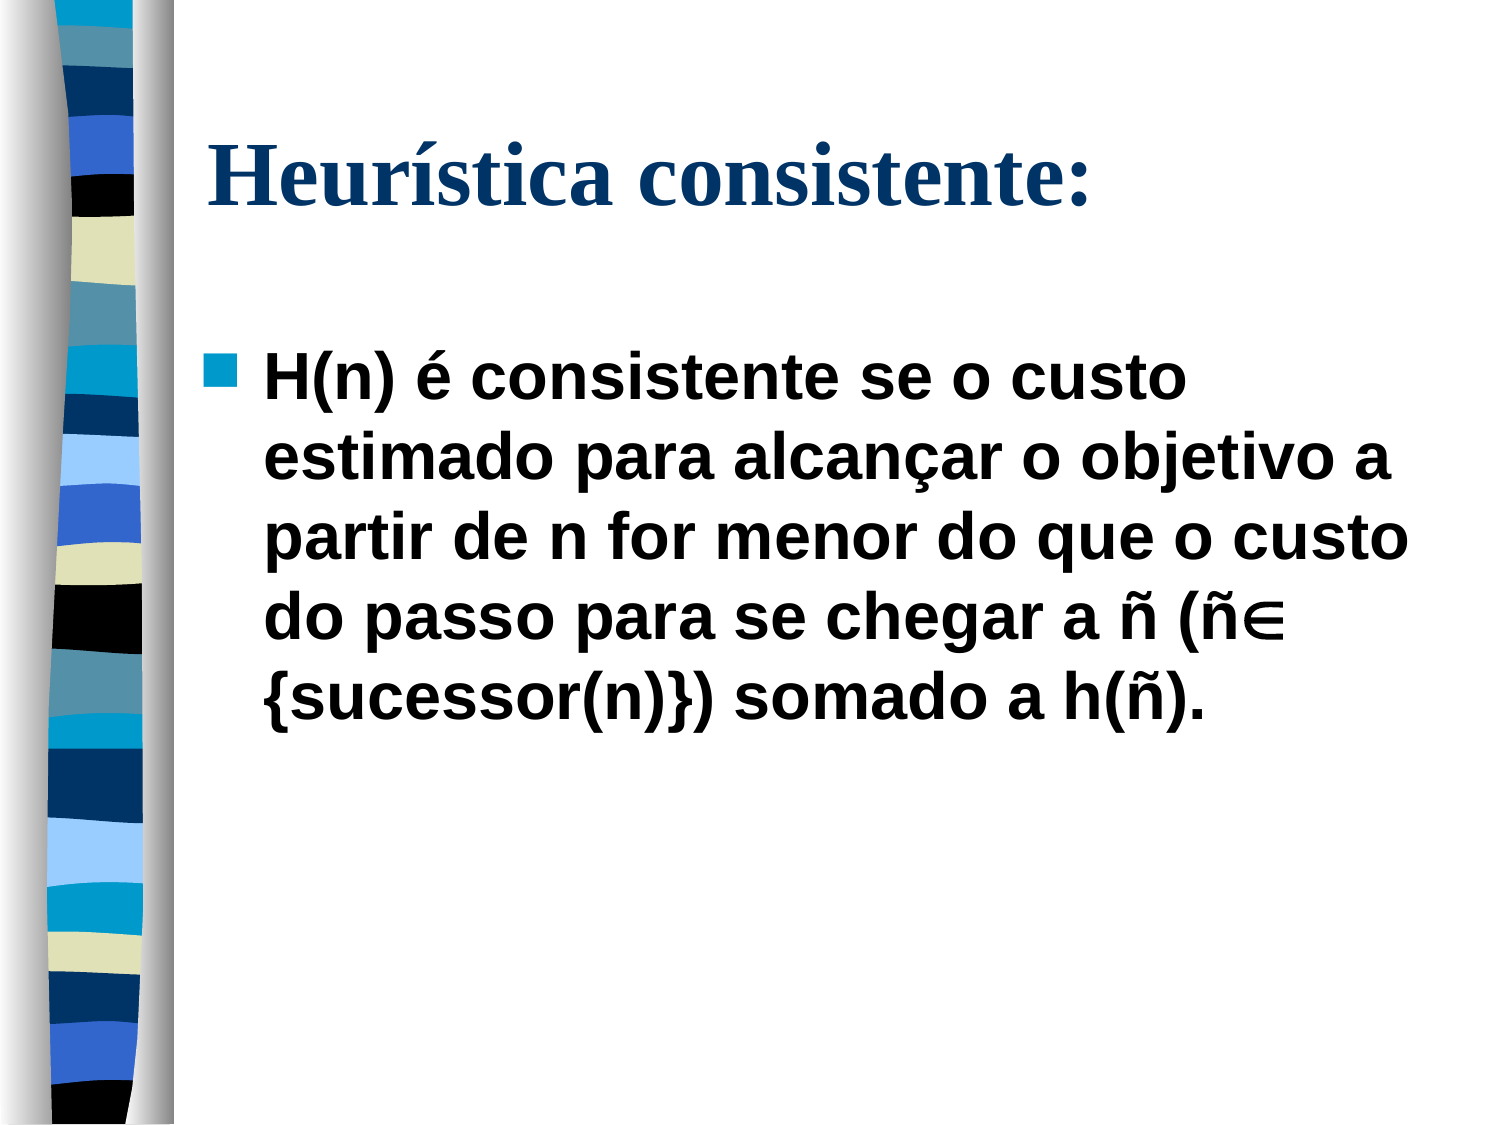

# Heurística consistente:
H(n) é consistente se o custo estimado para alcançar o objetivo a partir de n for menor do que o custo do passo para se chegar a ñ (ñ {sucessor(n)}) somado a h(ñ).